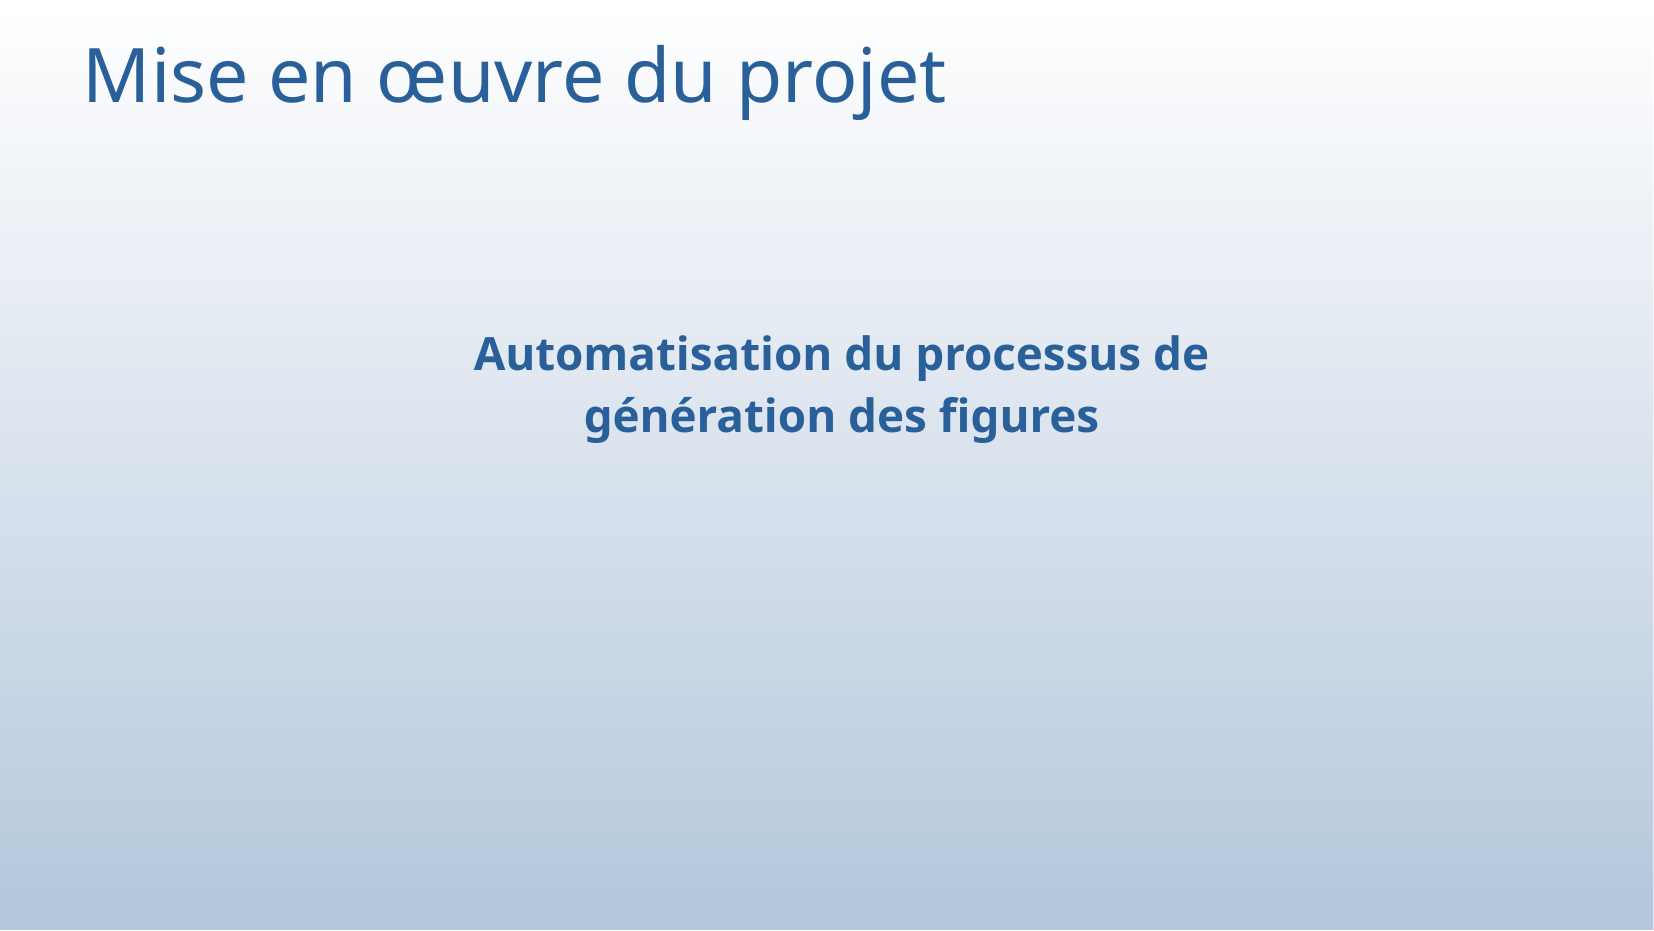

# Mise en œuvre du projet
Automatisation du processus de génération des figures